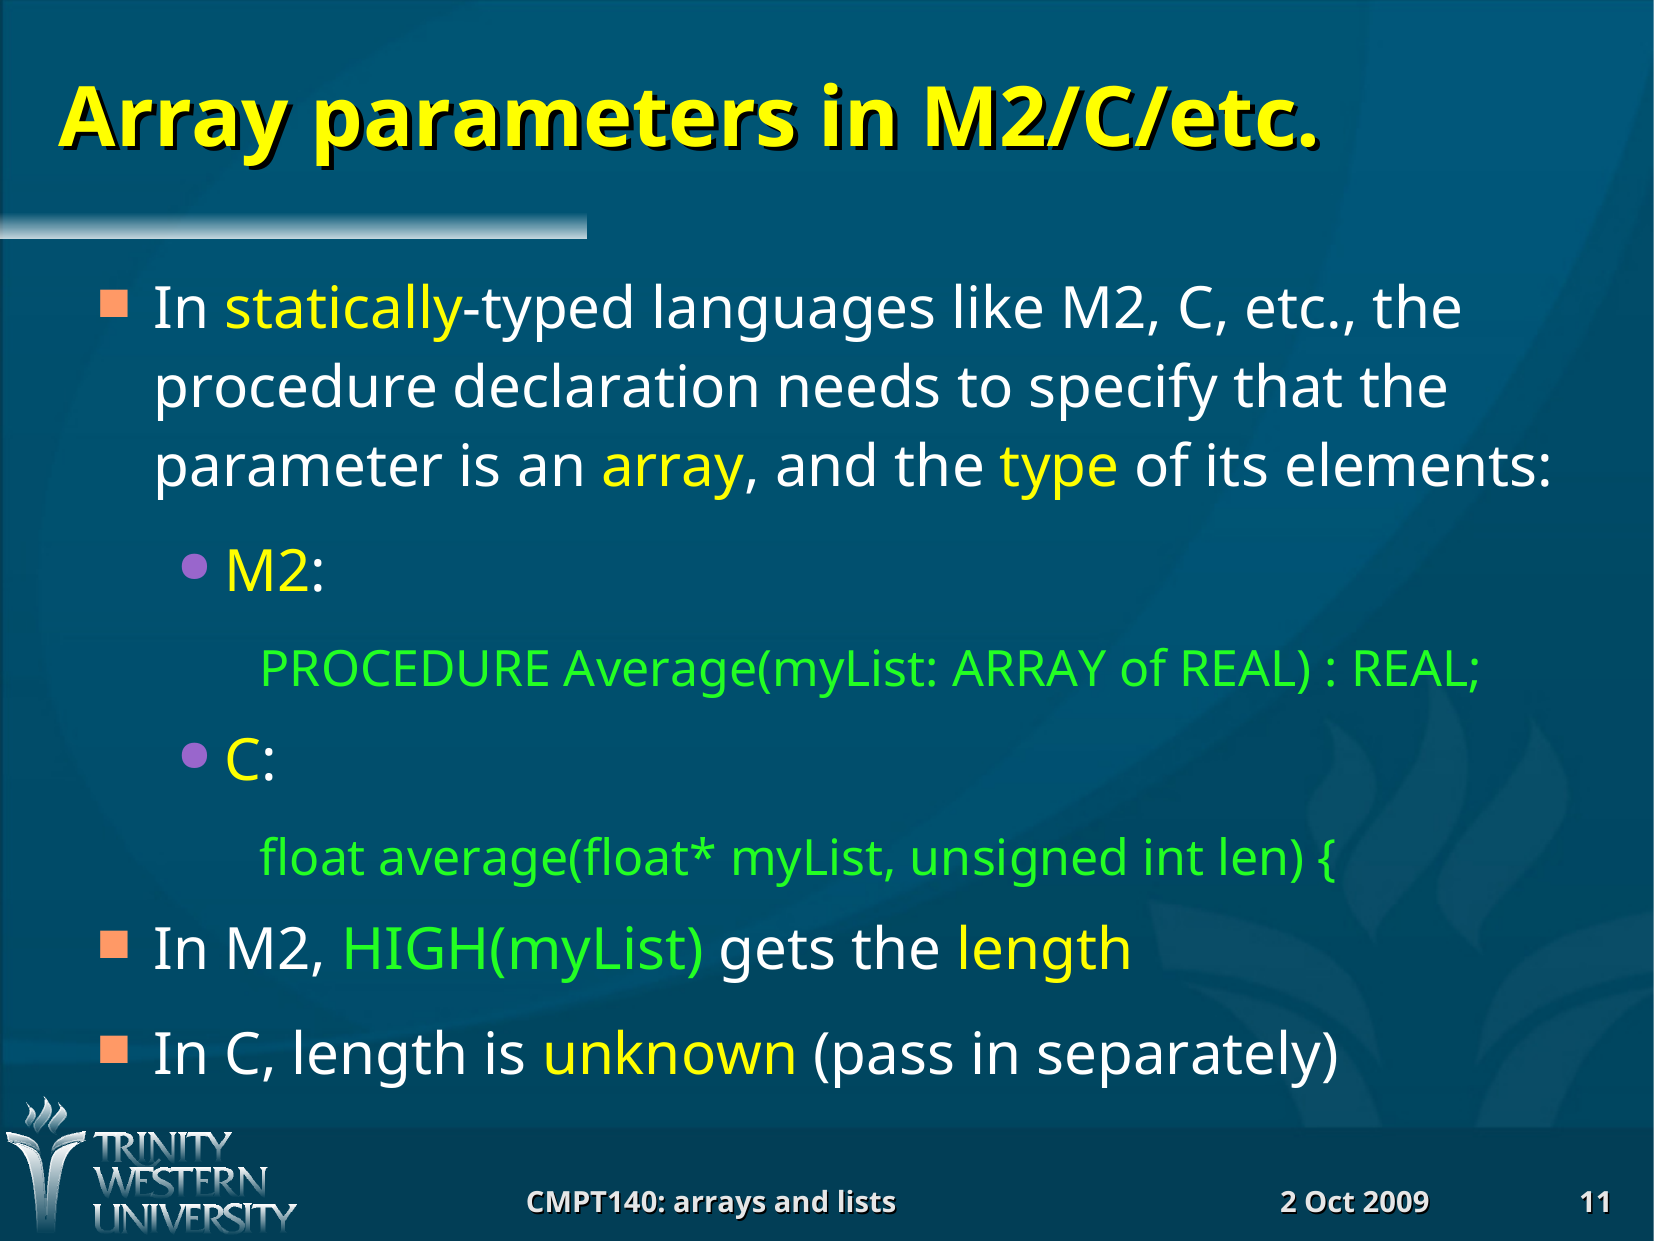

# Array parameters in M2/C/etc.
In statically-typed languages like M2, C, etc., the procedure declaration needs to specify that the parameter is an array, and the type of its elements:
M2:
PROCEDURE Average(myList: ARRAY of REAL) : REAL;
C:
float average(float* myList, unsigned int len) {
In M2, HIGH(myList) gets the length
In C, length is unknown (pass in separately)
CMPT140: arrays and lists
2 Oct 2009
11